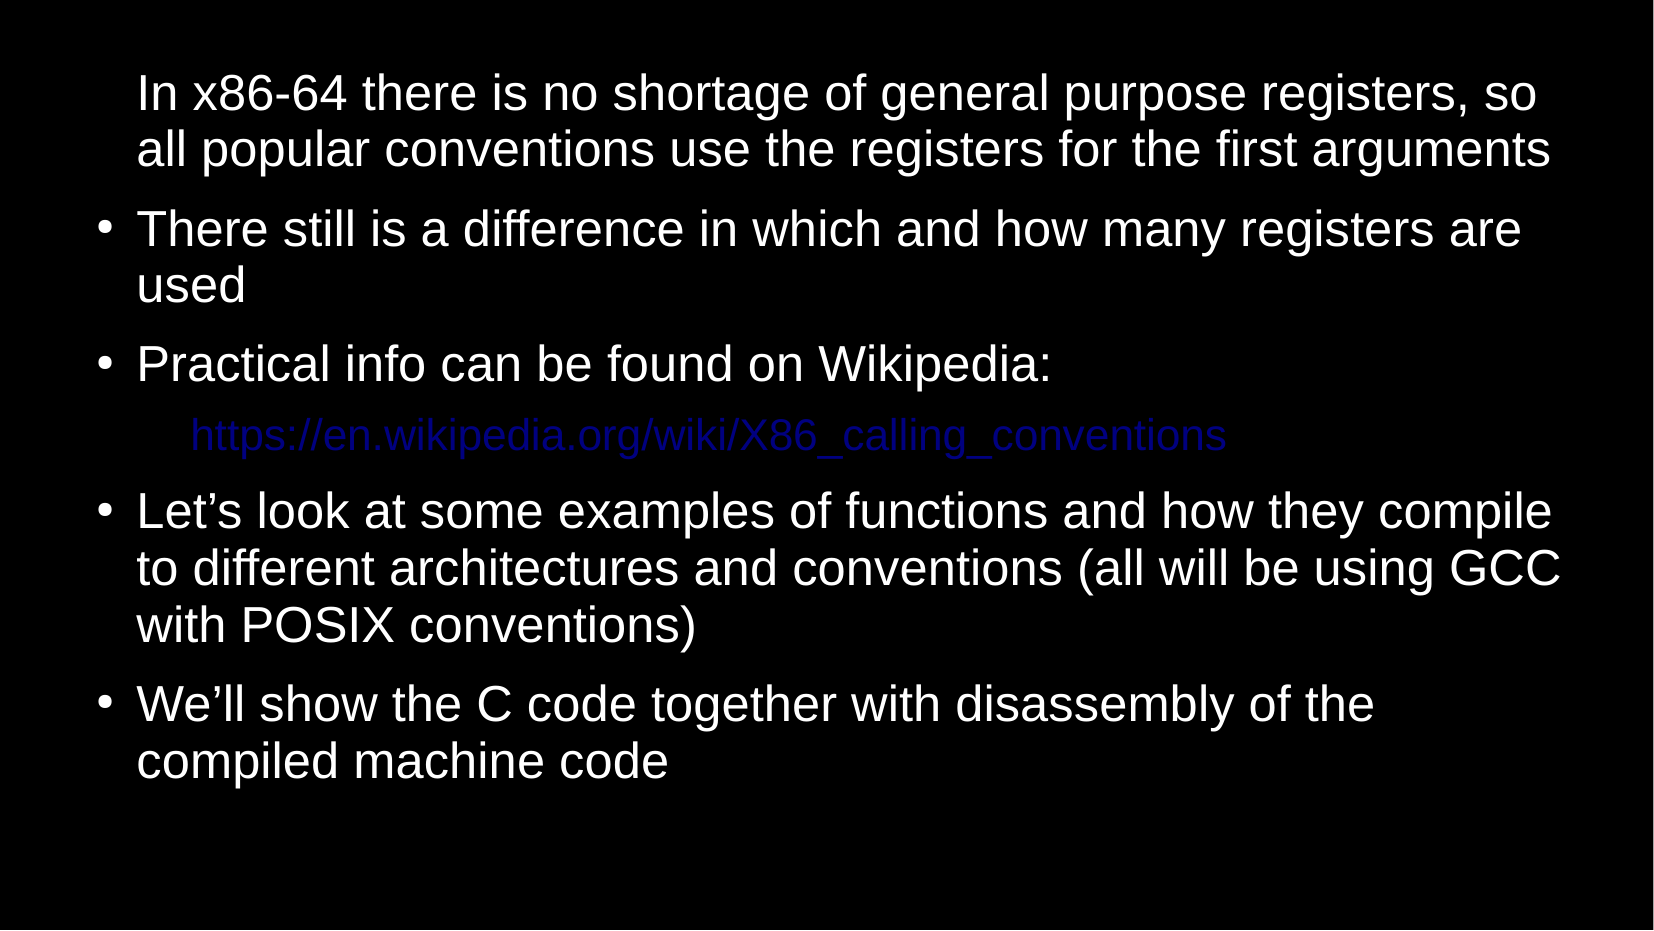

# In x86-64 there is no shortage of general purpose registers, so all popular conventions use the registers for the first arguments
There still is a difference in which and how many registers are used
Practical info can be found on Wikipedia:
https://en.wikipedia.org/wiki/X86_calling_conventions
Let’s look at some examples of functions and how they compile to different architectures and conventions (all will be using GCC with POSIX conventions)
We’ll show the C code together with disassembly of the compiled machine code